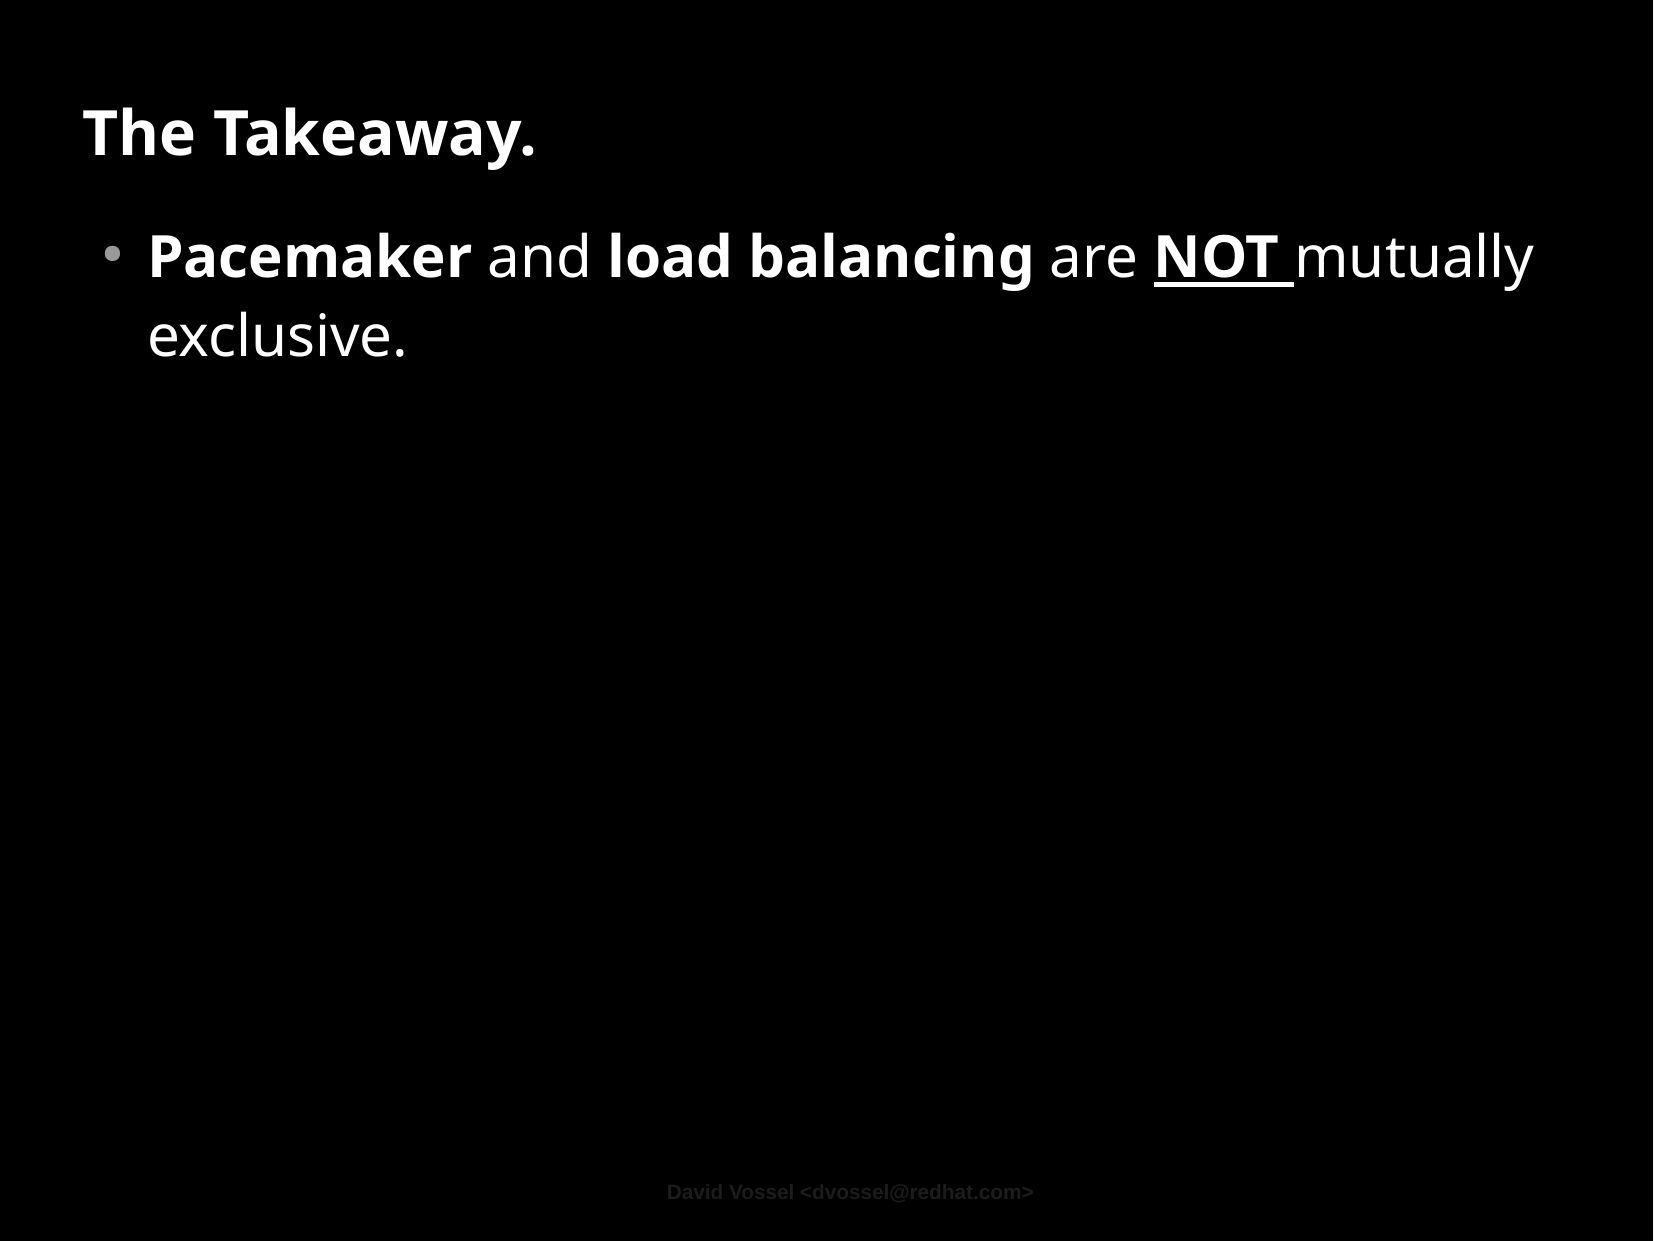

# The Takeaway.
Pacemaker and load balancing are NOT mutually exclusive.